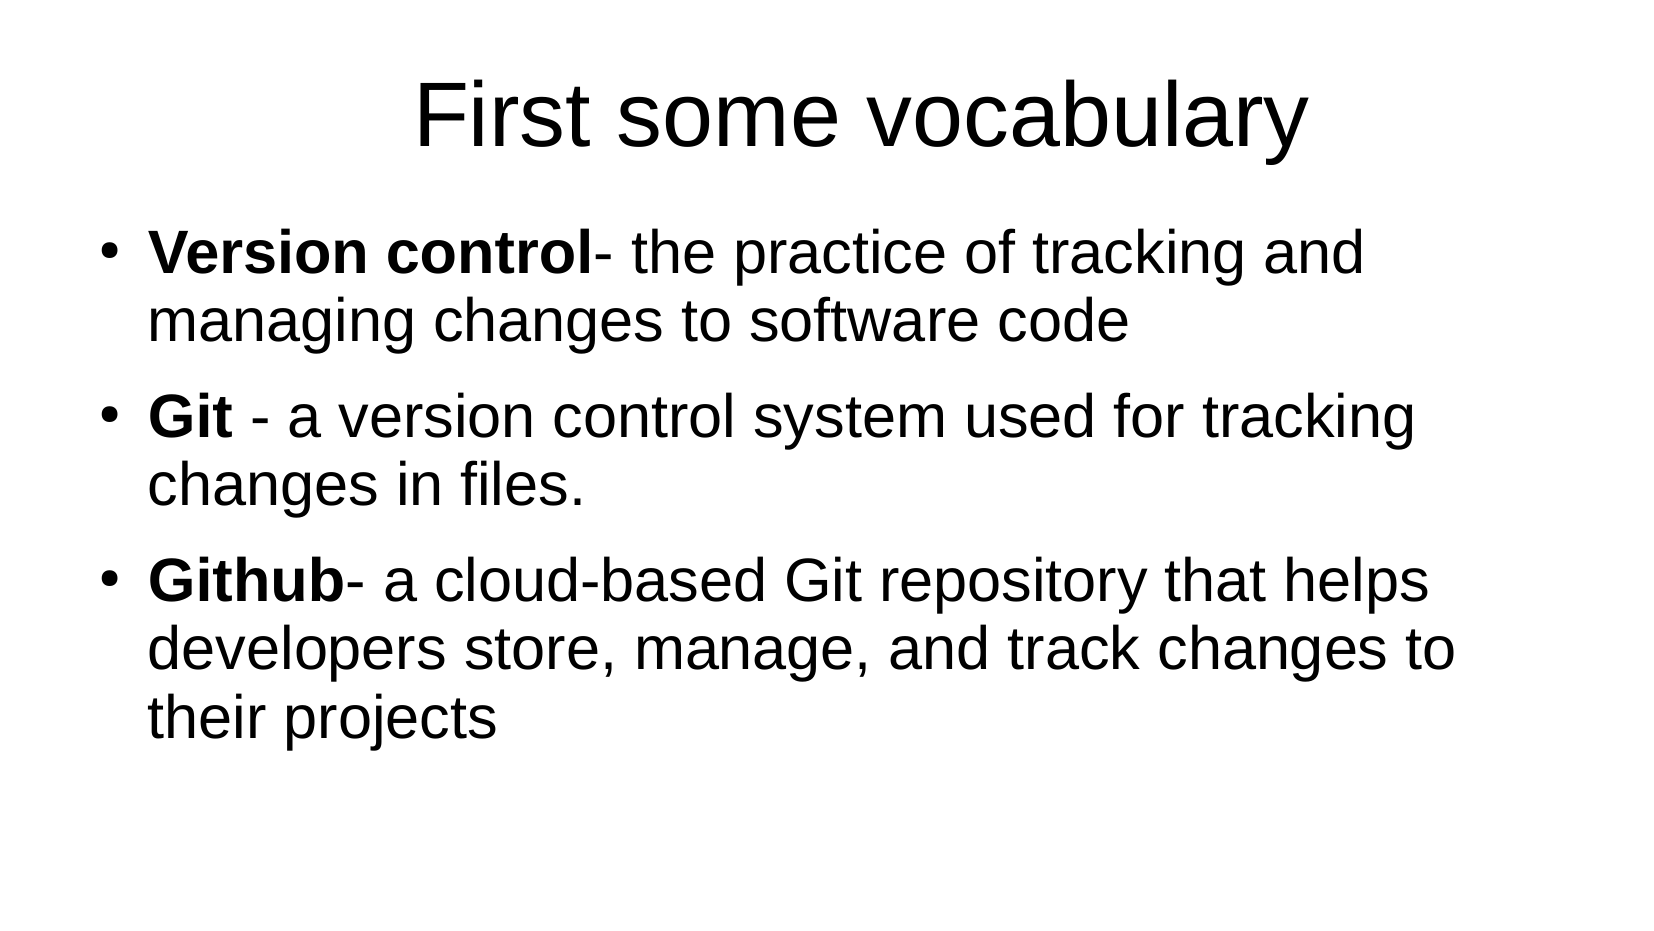

# First some vocabulary
Version control- the practice of tracking and managing changes to software code
Git - a version control system used for tracking changes in files.
Github- a cloud-based Git repository that helps developers store, manage, and track changes to their projects